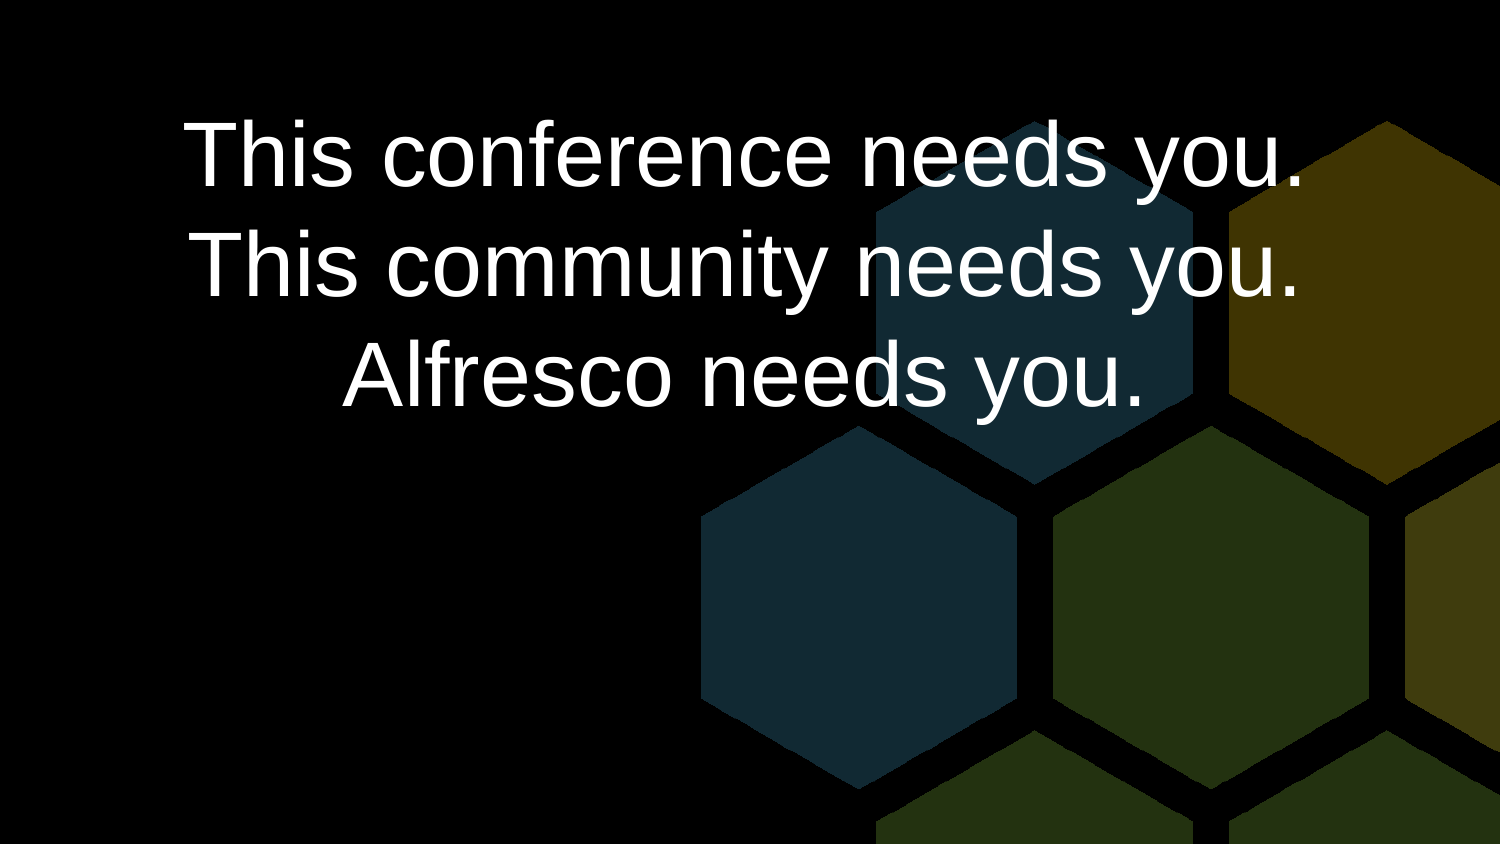

# This conference needs you. This community needs you. Alfresco needs you.